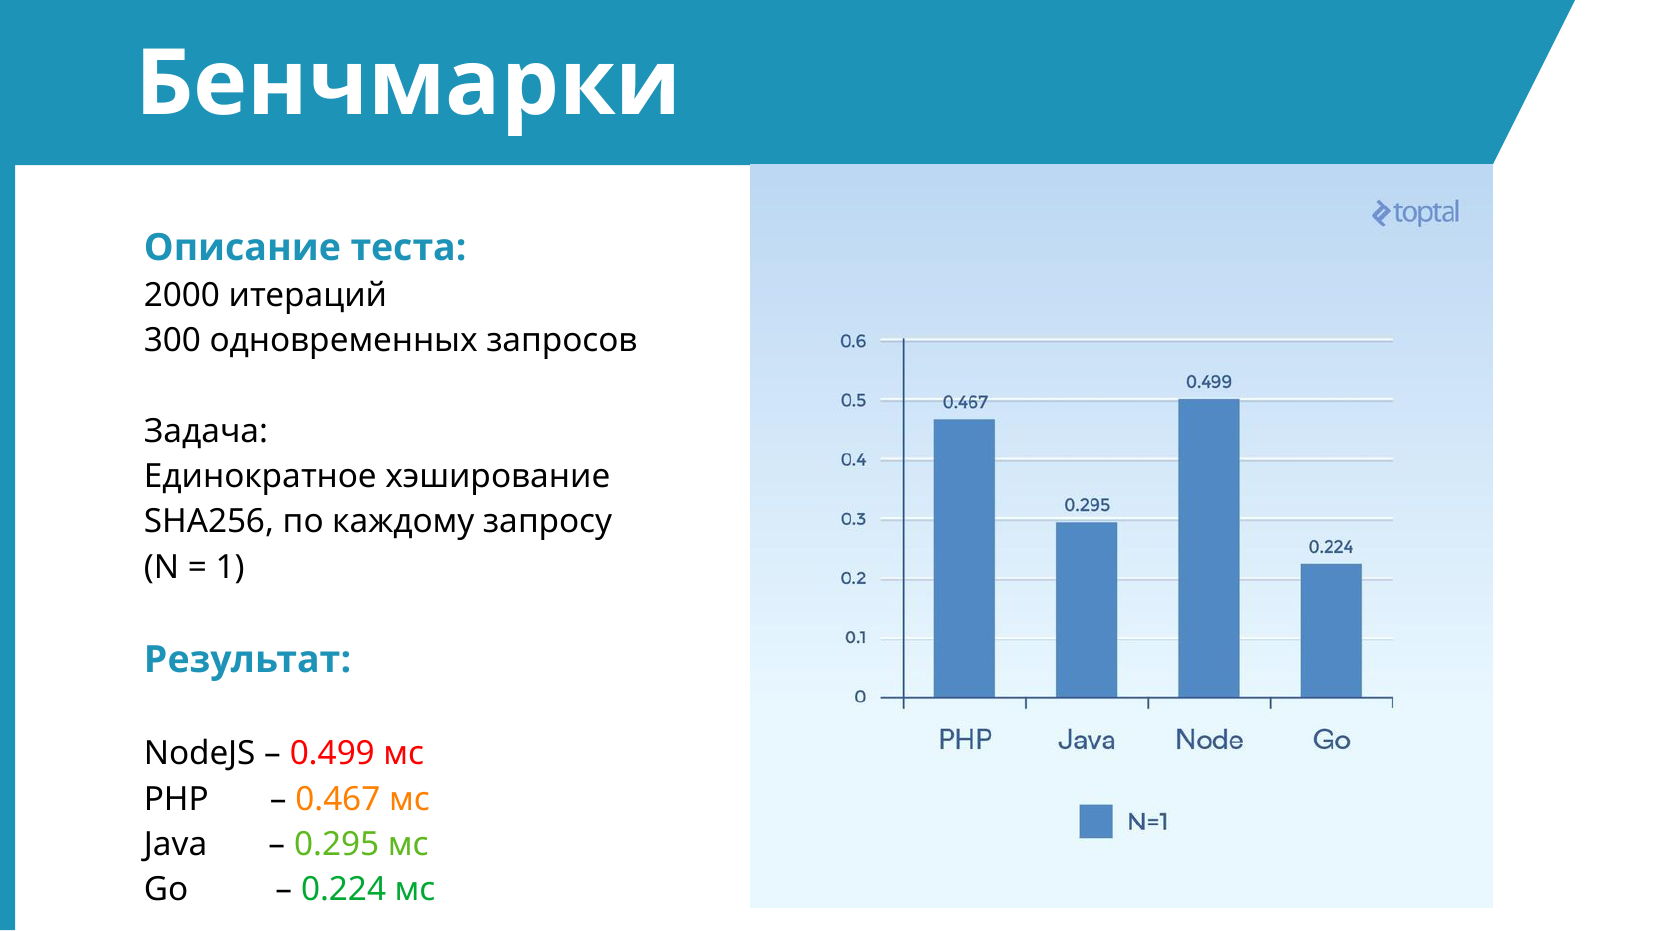

# Бенчмарки
Описание теста:
2000 итераций
300 одновременных запросов
Задача:
Единократное хэширование
SHA256, по каждому запросу
(N = 1)
Результат:
NodeJS – 0.499 мс
PHP – 0.467 мс
Java – 0.295 мс
Go – 0.224 мс